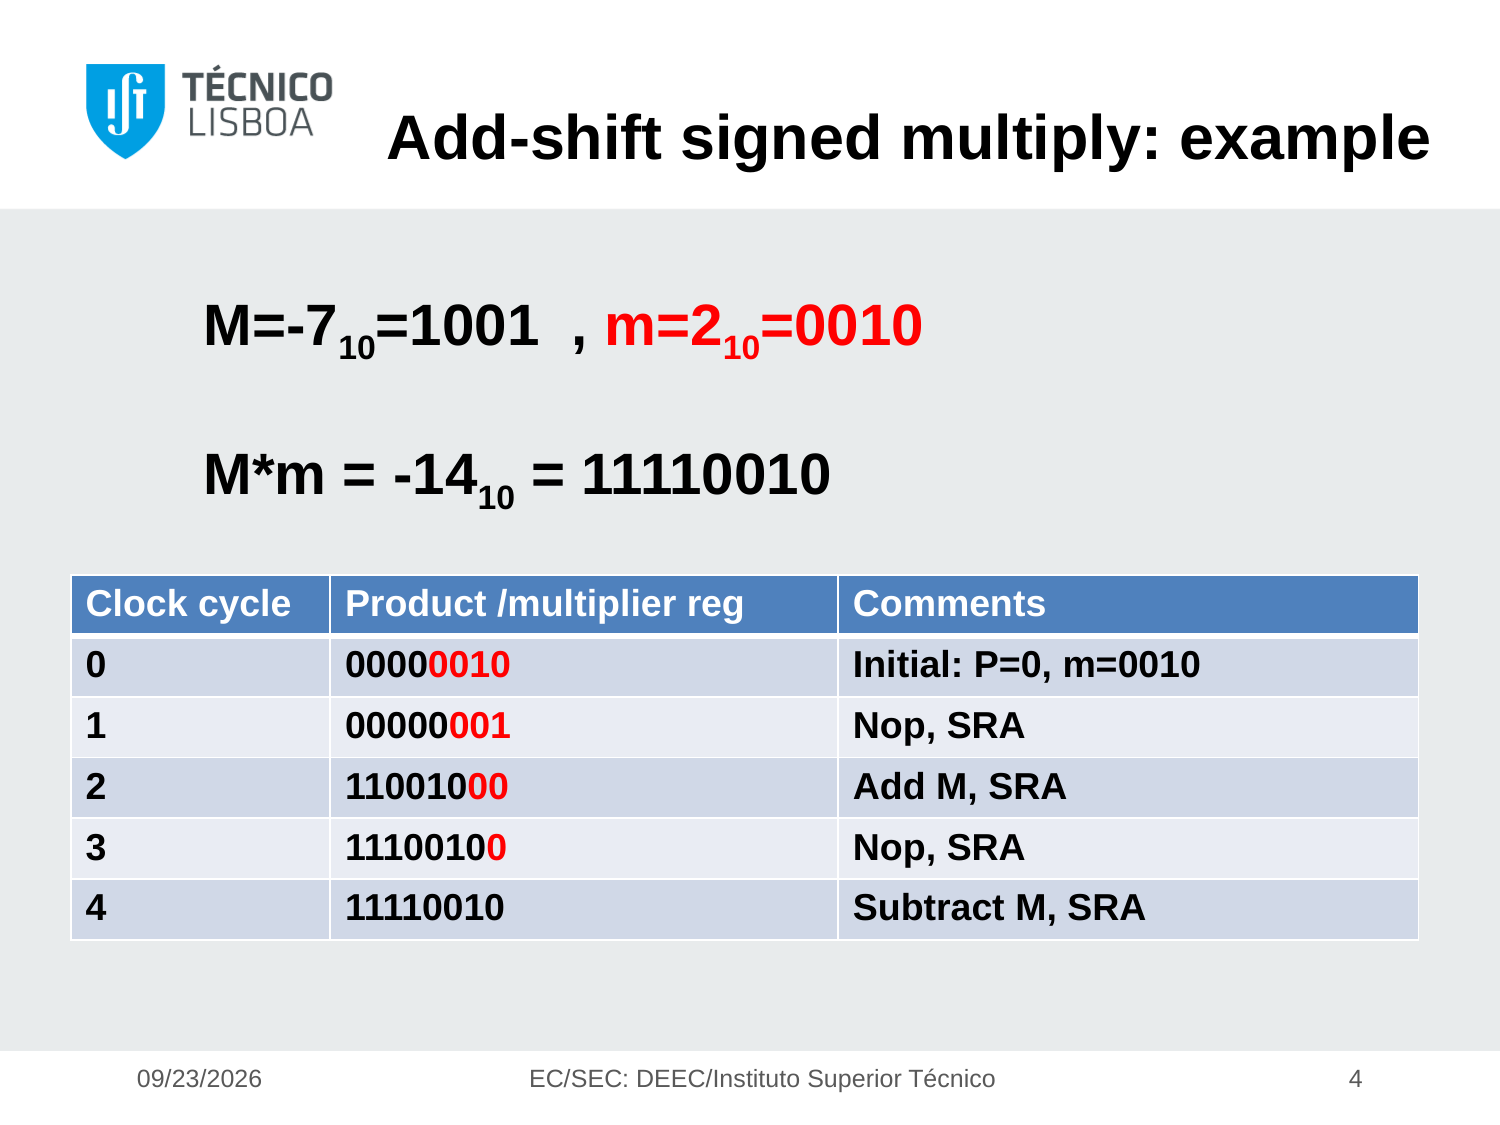

# Add-shift signed multiply: example
M=-710=1001 , m=210=0010
M*m = -1410 = 11110010
| Clock cycle | Product /multiplier reg | Comments |
| --- | --- | --- |
| 0 | 00000010 | Initial: P=0, m=0010 |
| 1 | 00000001 | Nop, SRA |
| 2 | 11001000 | Add M, SRA |
| 3 | 11100100 | Nop, SRA |
| 4 | 11110010 | Subtract M, SRA |
EC/SEC: DEEC/Instituto Superior Técnico
4